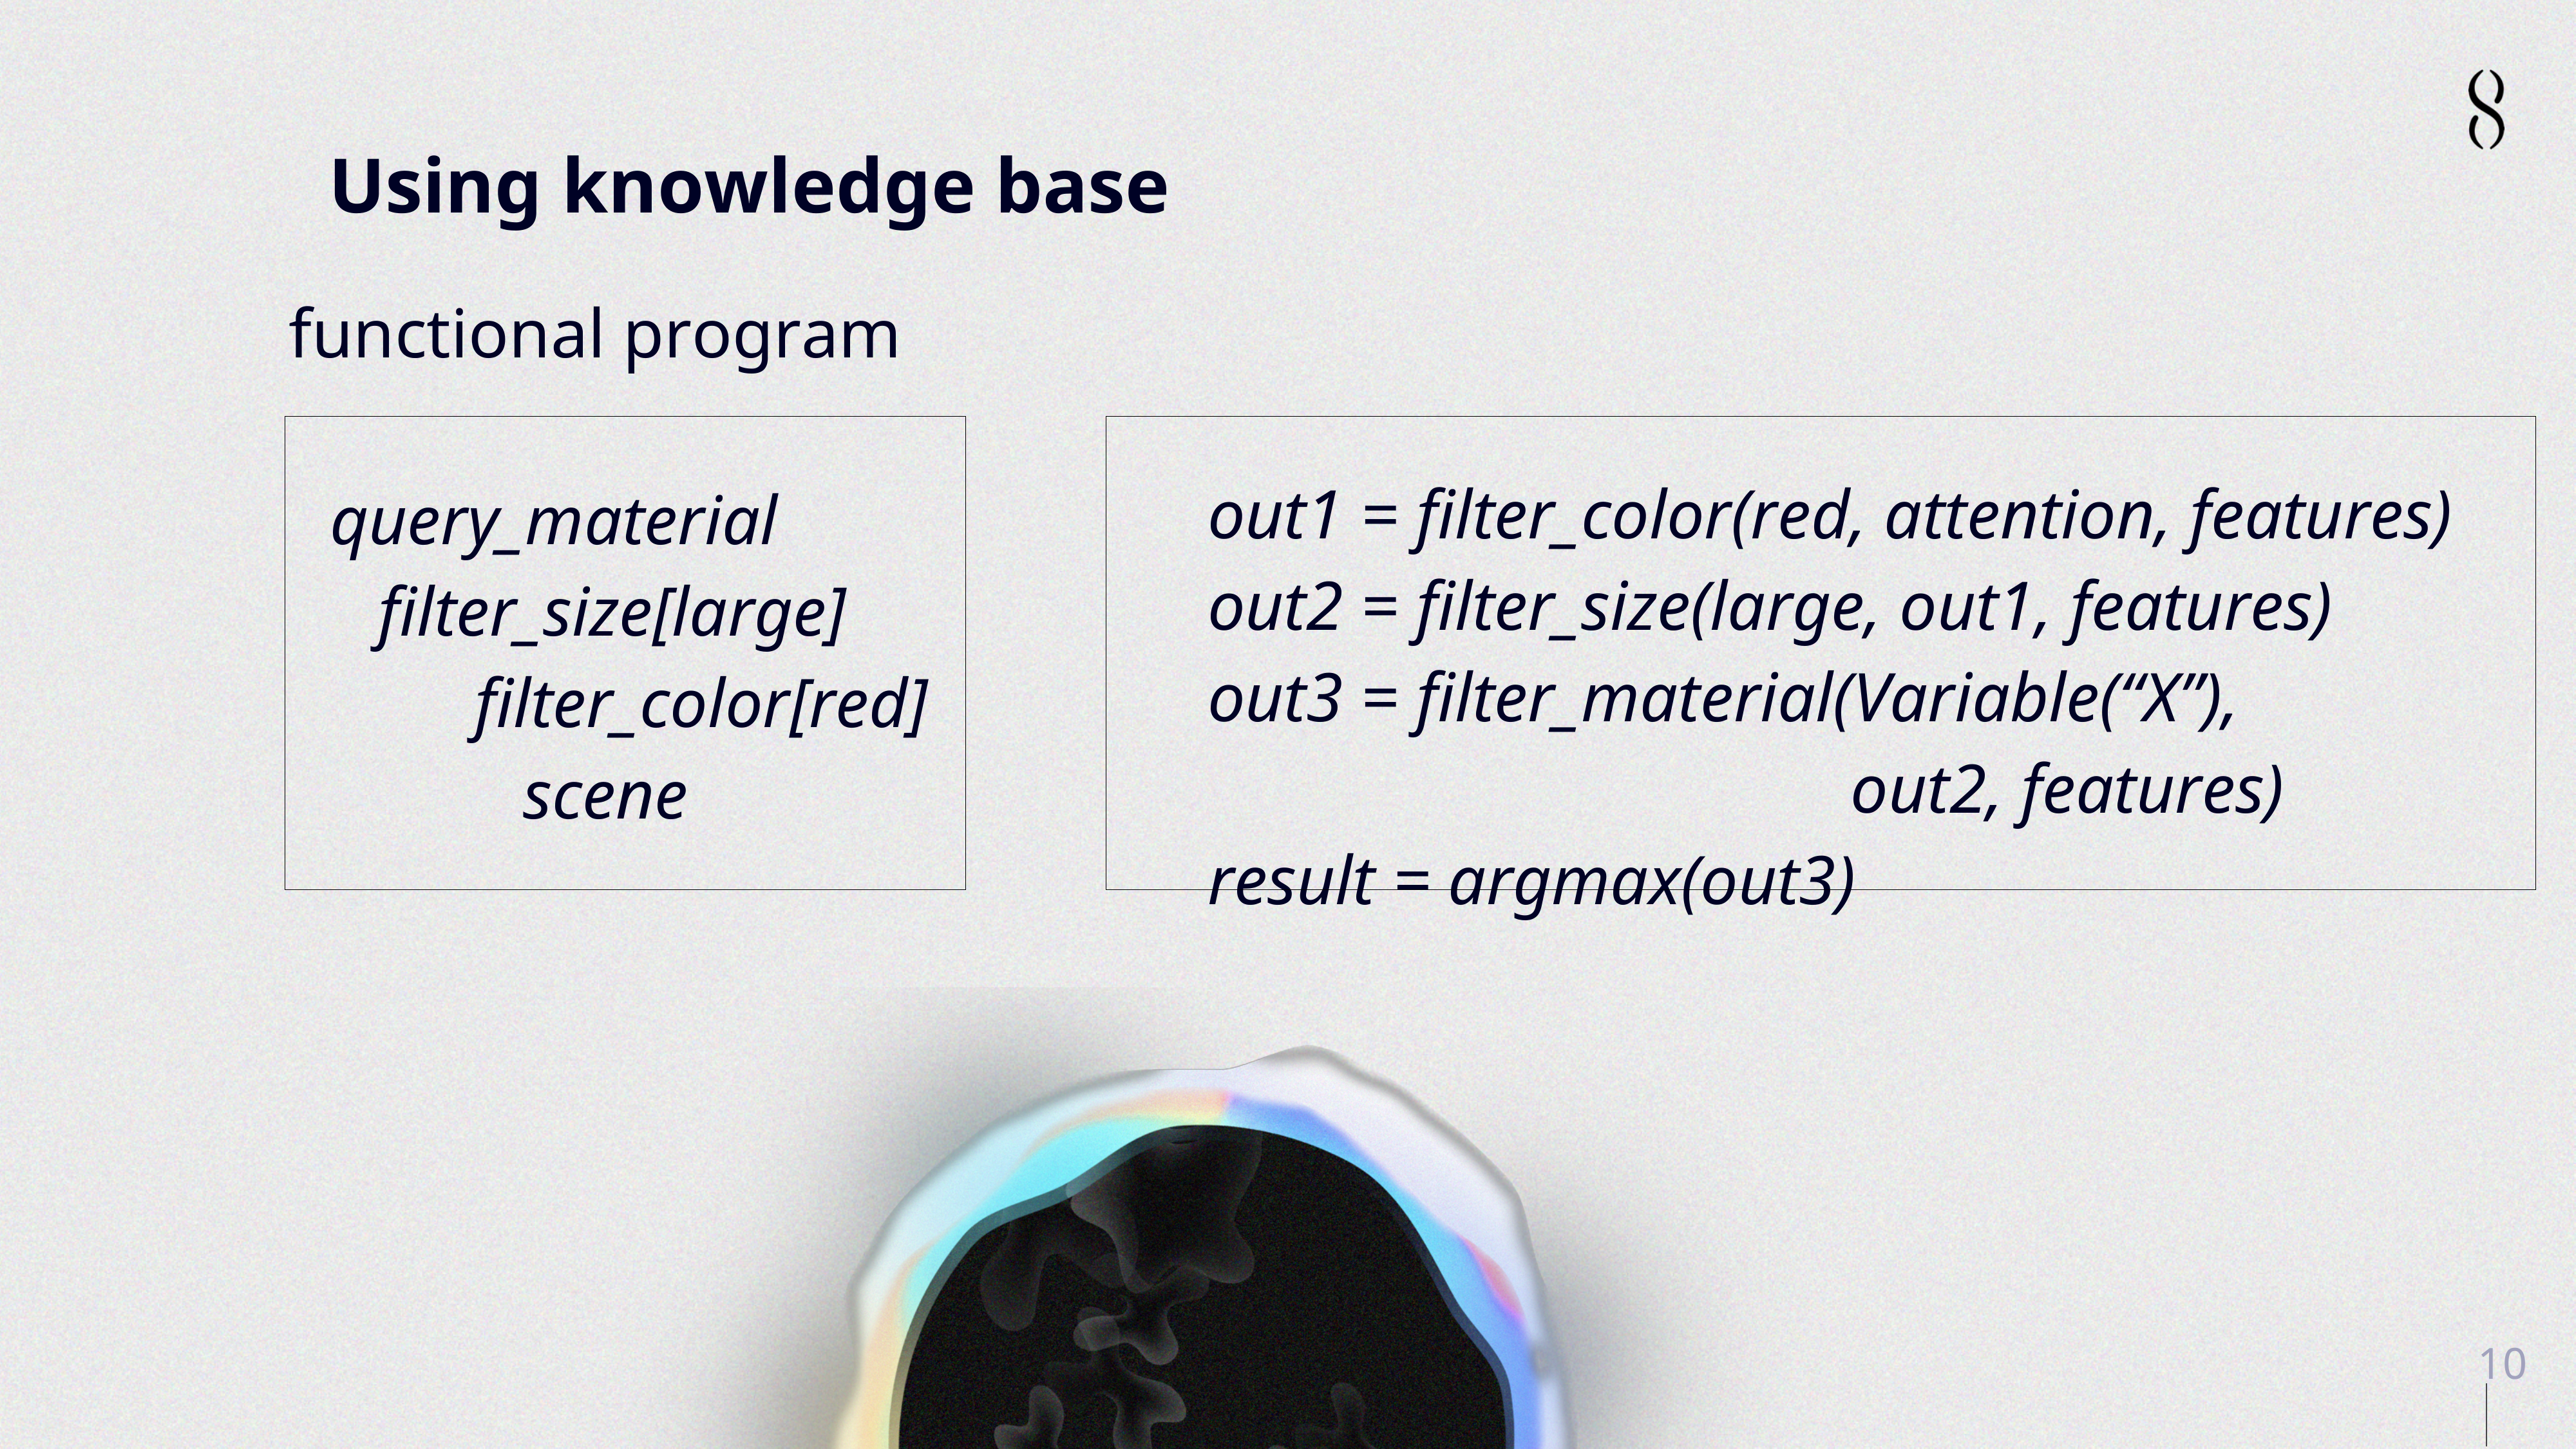

Using knowledge base
functional program
out1 = filter_color(red, attention, features)
out2 = filter_size(large, out1, features)
out3 = filter_material(Variable(“X”),
 out2, features)
result = argmax(out3)
query_material
	filter_size[large]
			filter_color[red]
				scene
10